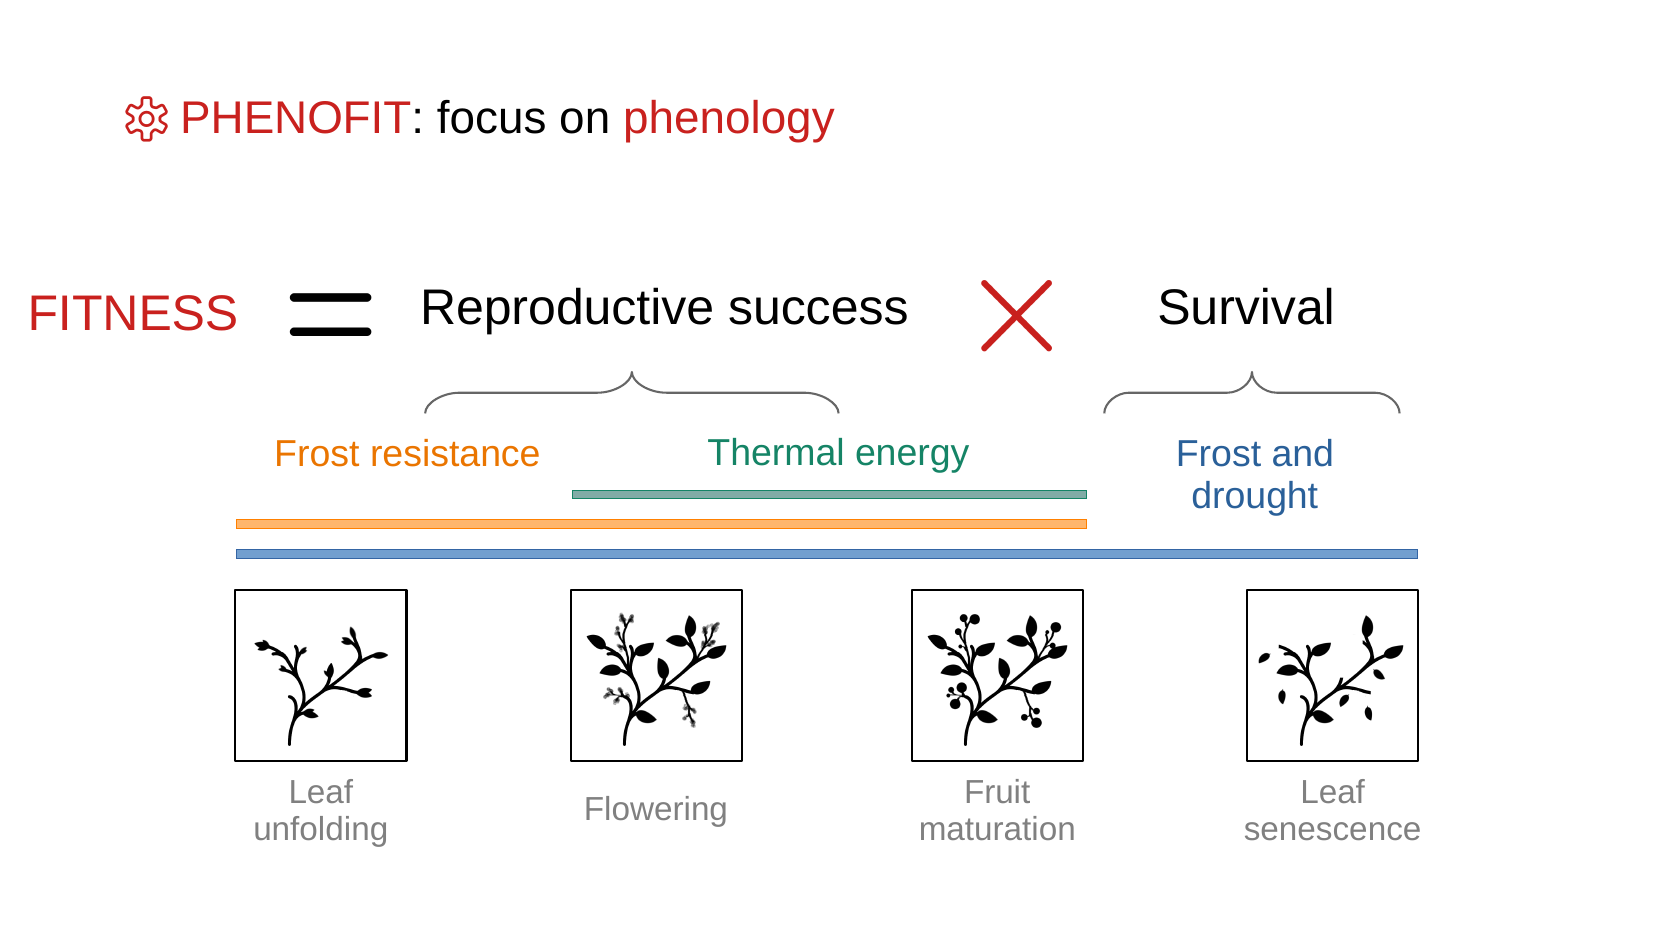

PHENOFIT: focus on phenology
Reproductive success
Survival
FITNESS
Thermal energy
Frost resistance
Frost and drought
Leaf unfolding
Fruit maturation
Leaf senescence
Flowering